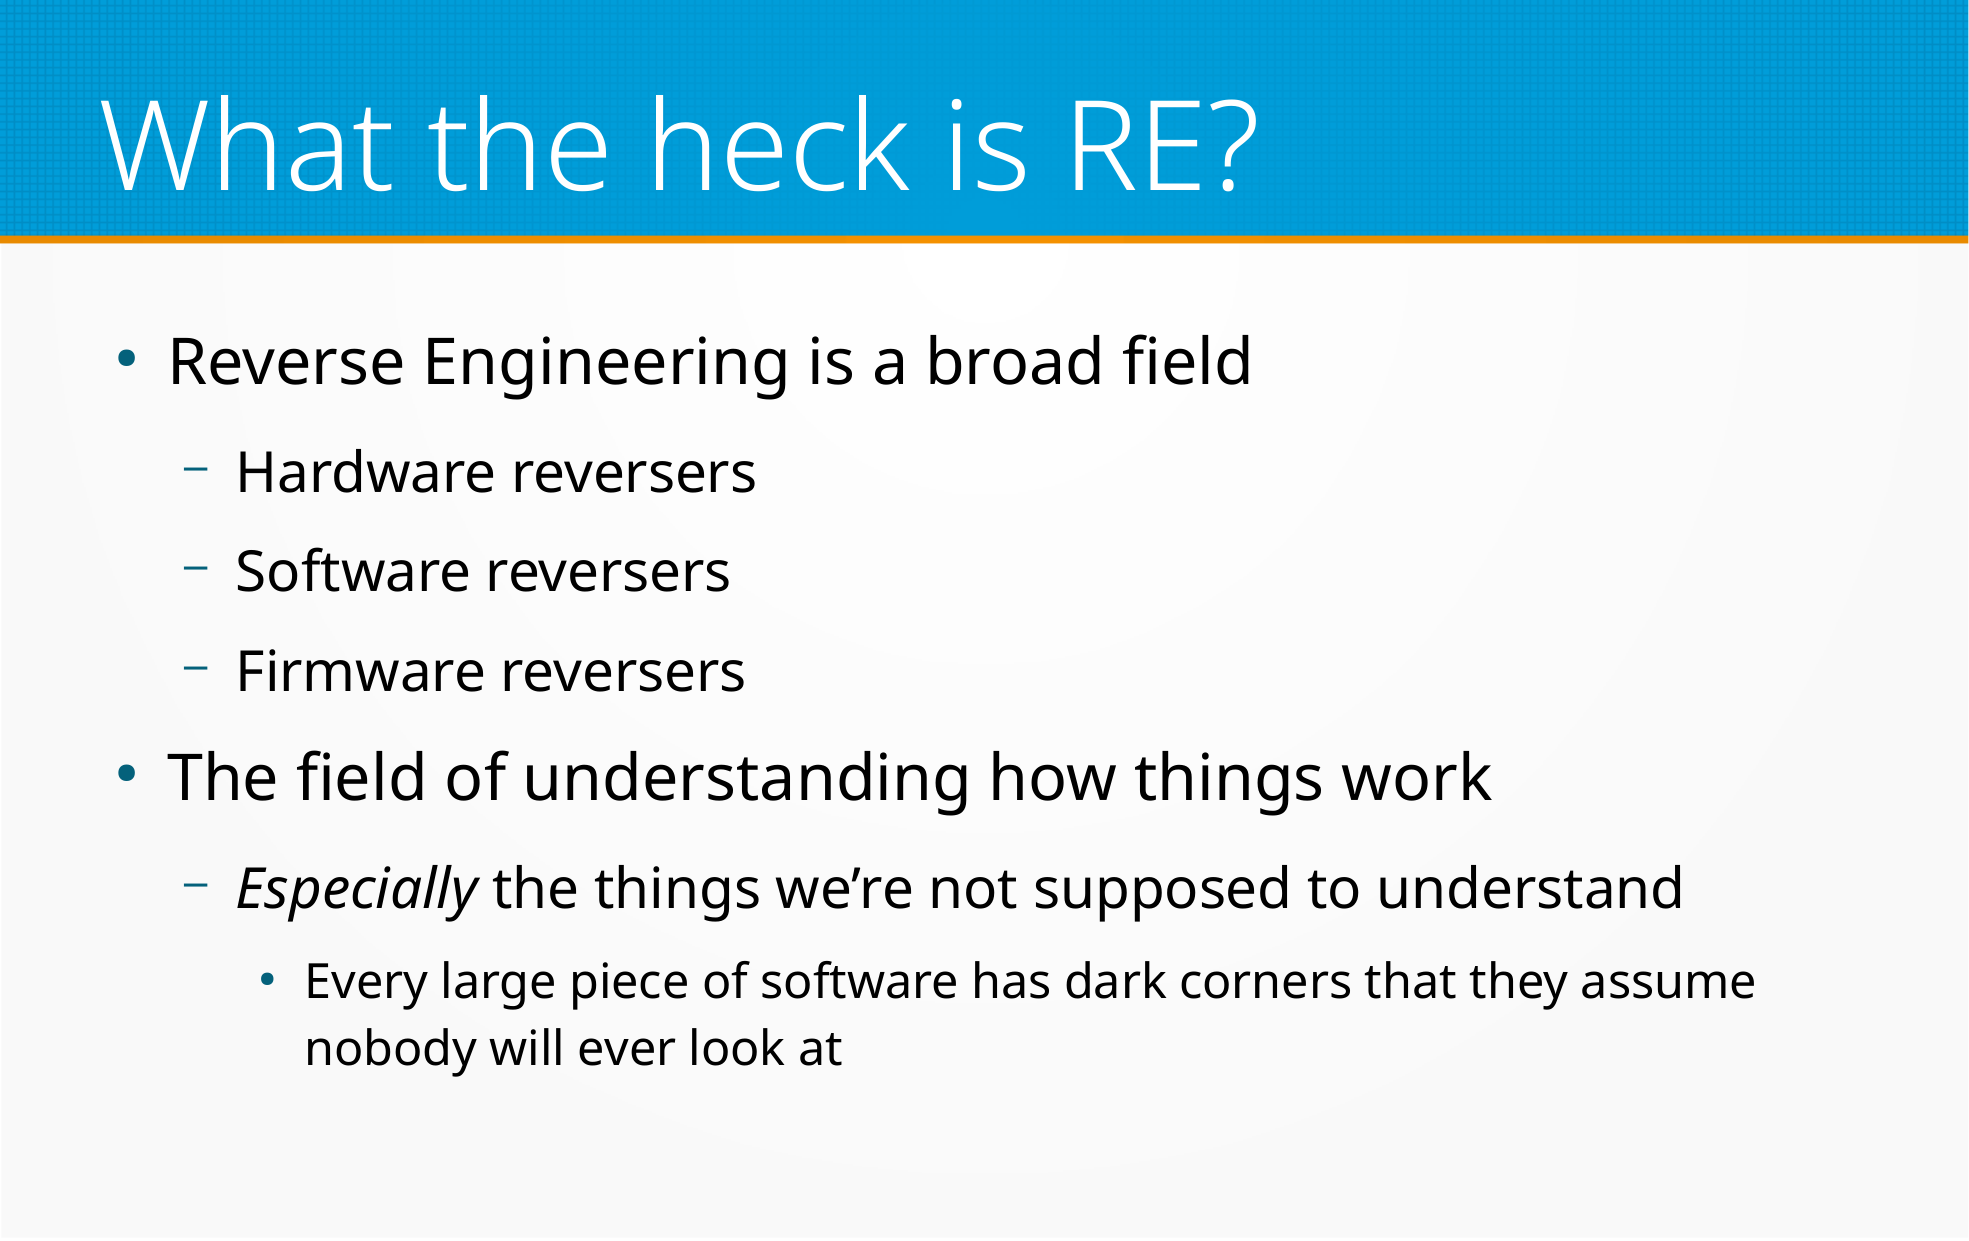

# What the heck is RE?
Reverse Engineering is a broad field
Hardware reversers
Software reversers
Firmware reversers
The field of understanding how things work
Especially the things we’re not supposed to understand
Every large piece of software has dark corners that they assume nobody will ever look at